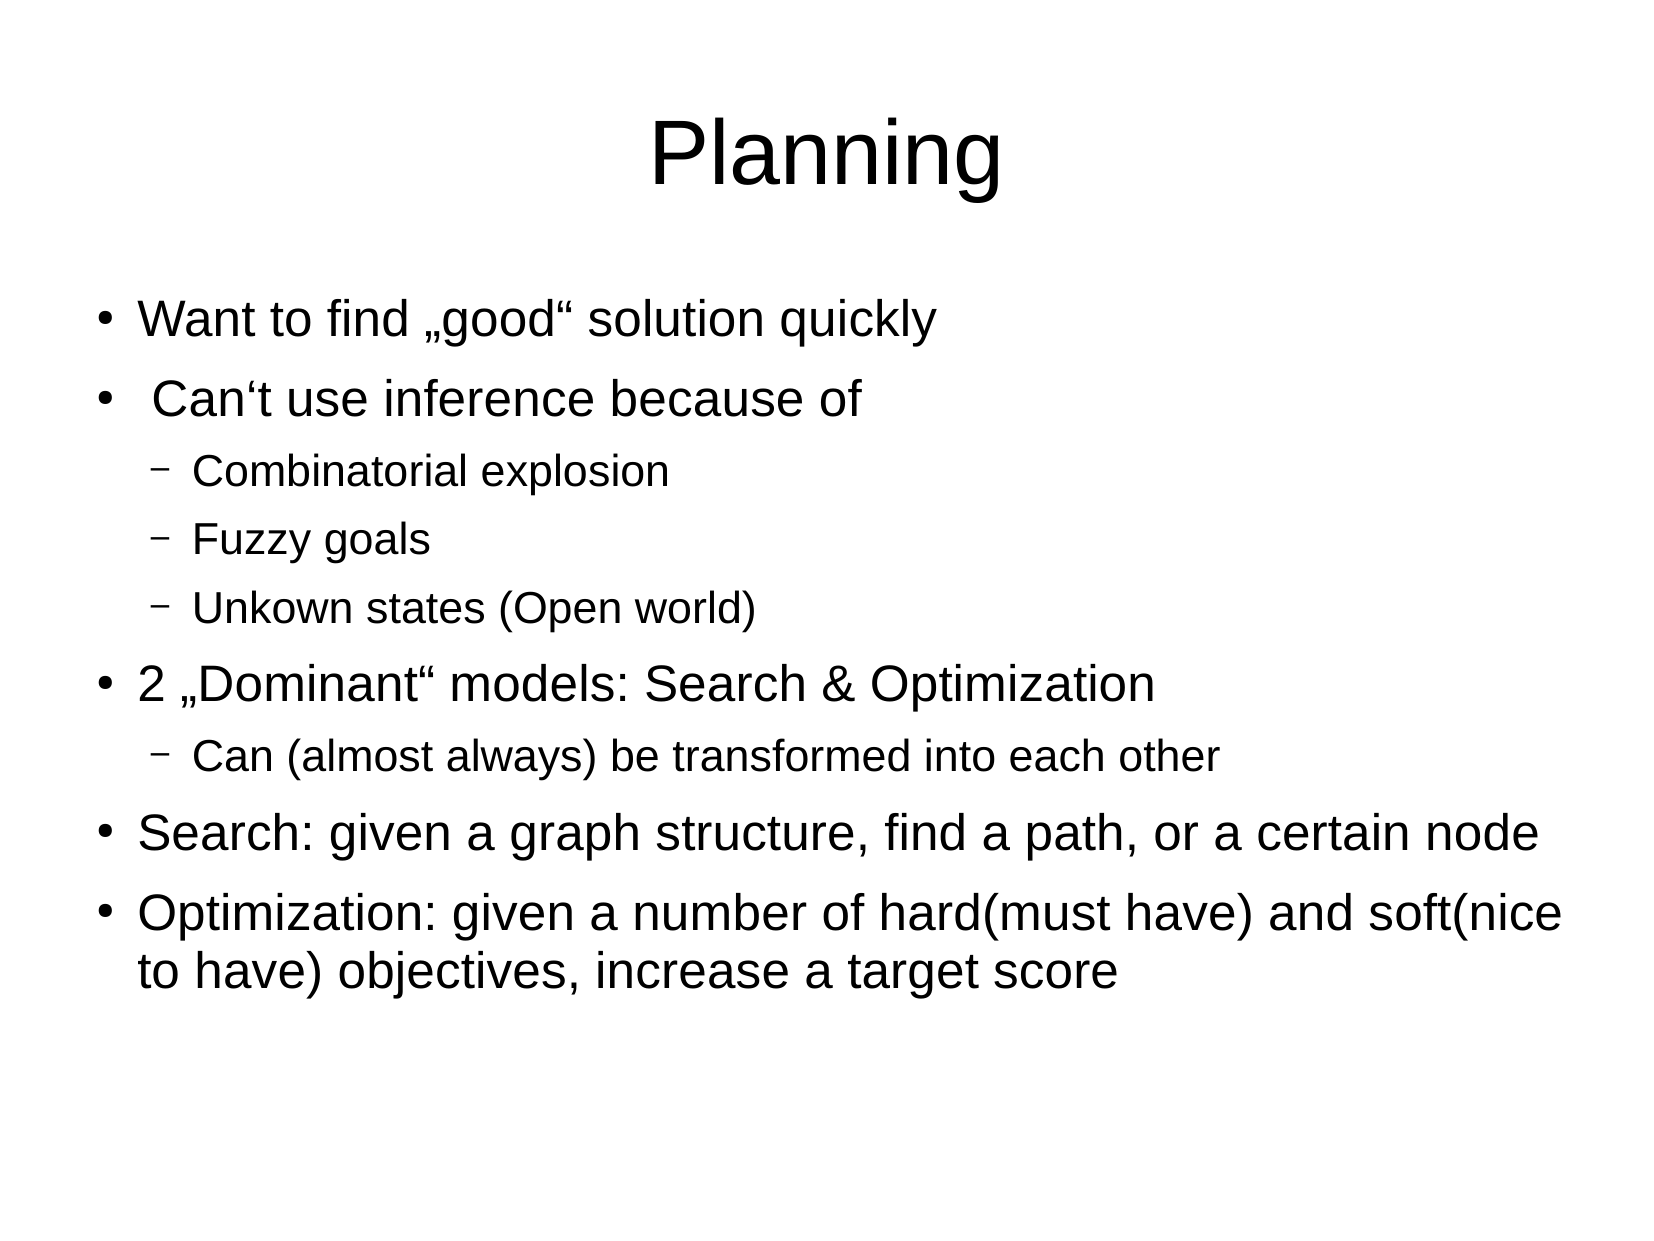

# Planning
Want to find „good“ solution quickly
 Can‘t use inference because of
Combinatorial explosion
Fuzzy goals
Unkown states (Open world)
2 „Dominant“ models: Search & Optimization
Can (almost always) be transformed into each other
Search: given a graph structure, find a path, or a certain node
Optimization: given a number of hard(must have) and soft(nice to have) objectives, increase a target score